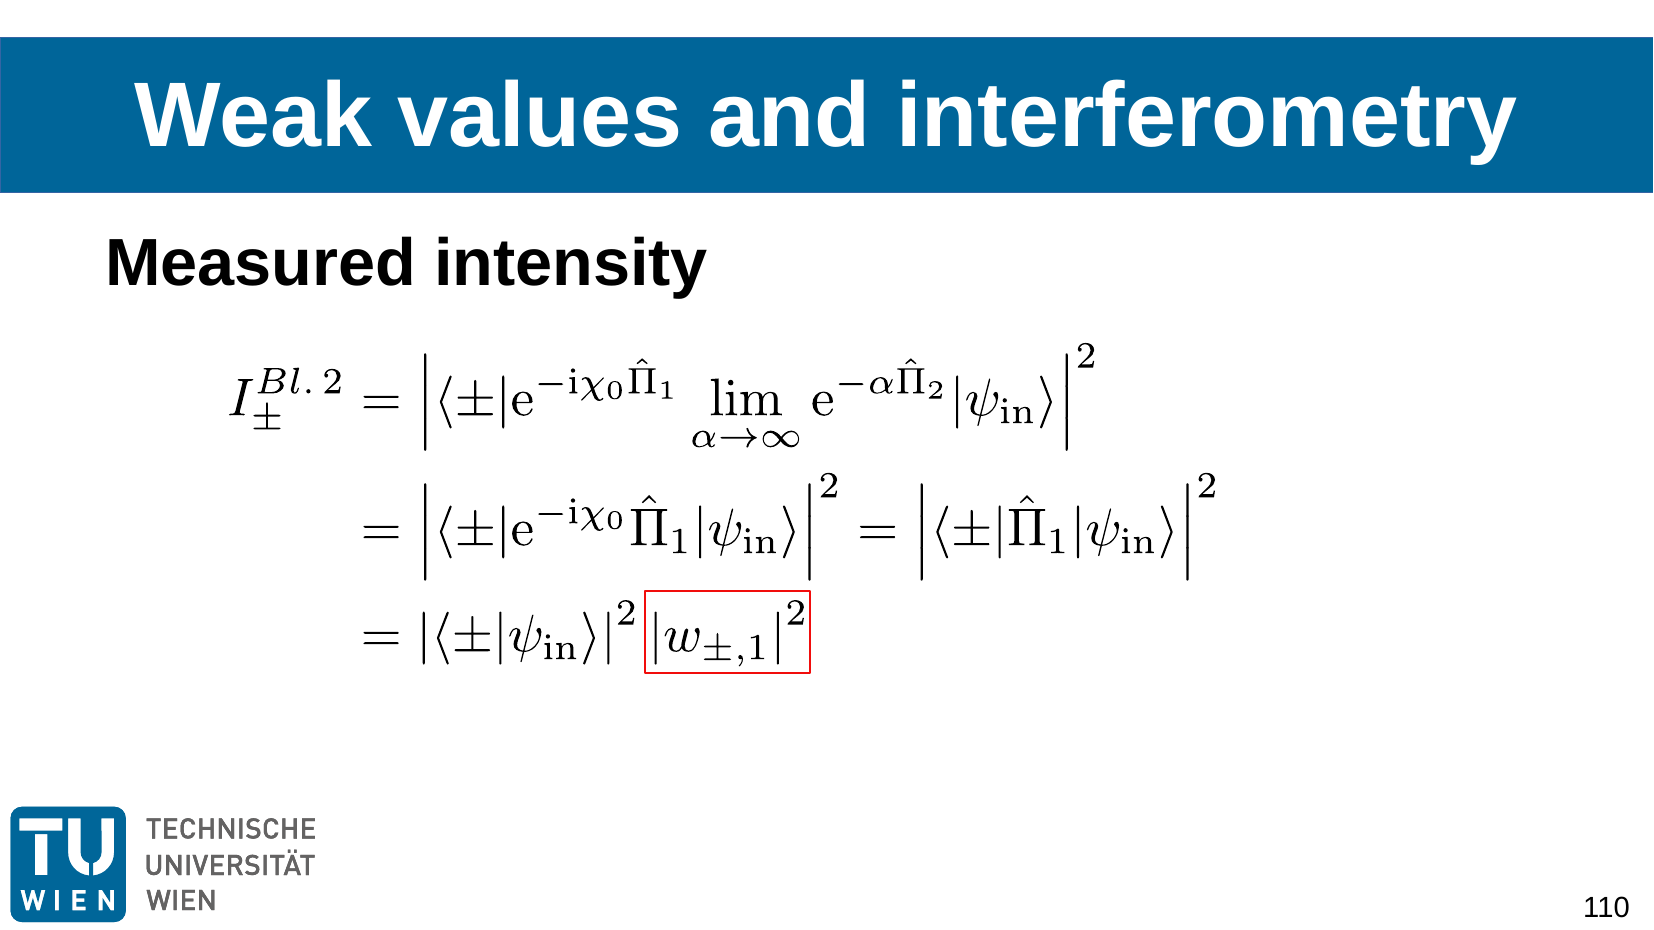

# Weak values and interferometry
Measured intensity